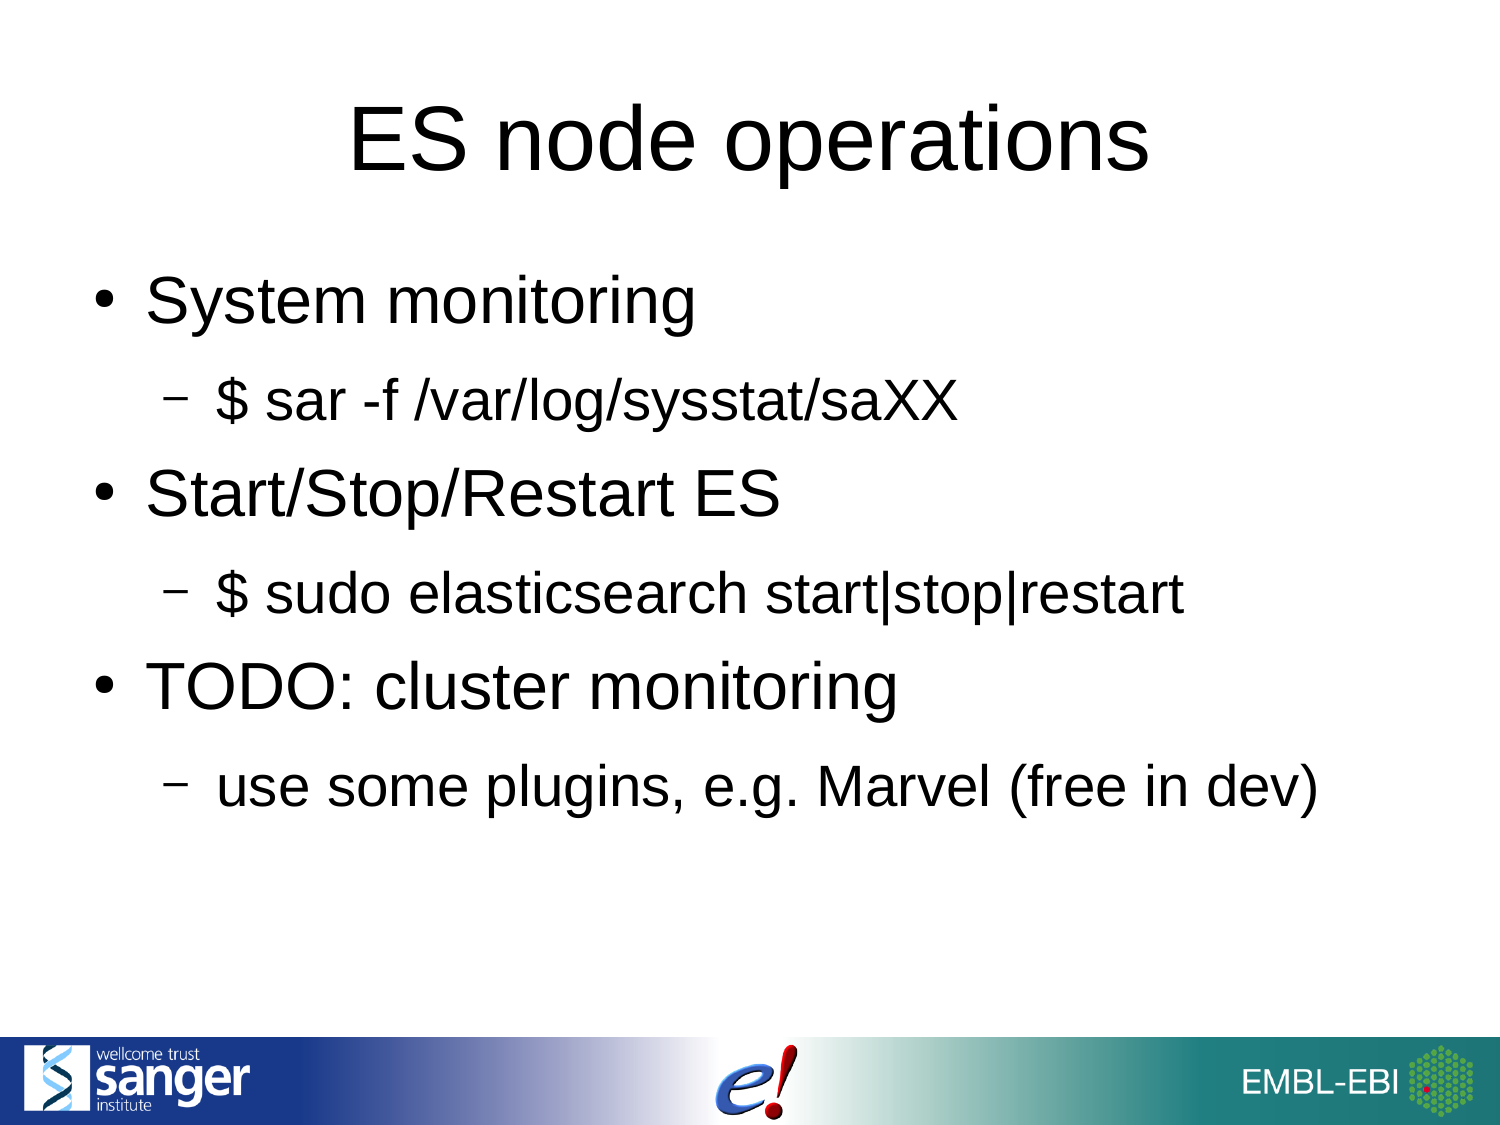

# ES node operations
System monitoring
$ sar -f /var/log/sysstat/saXX
Start/Stop/Restart ES
$ sudo elasticsearch start|stop|restart
TODO: cluster monitoring
use some plugins, e.g. Marvel (free in dev)